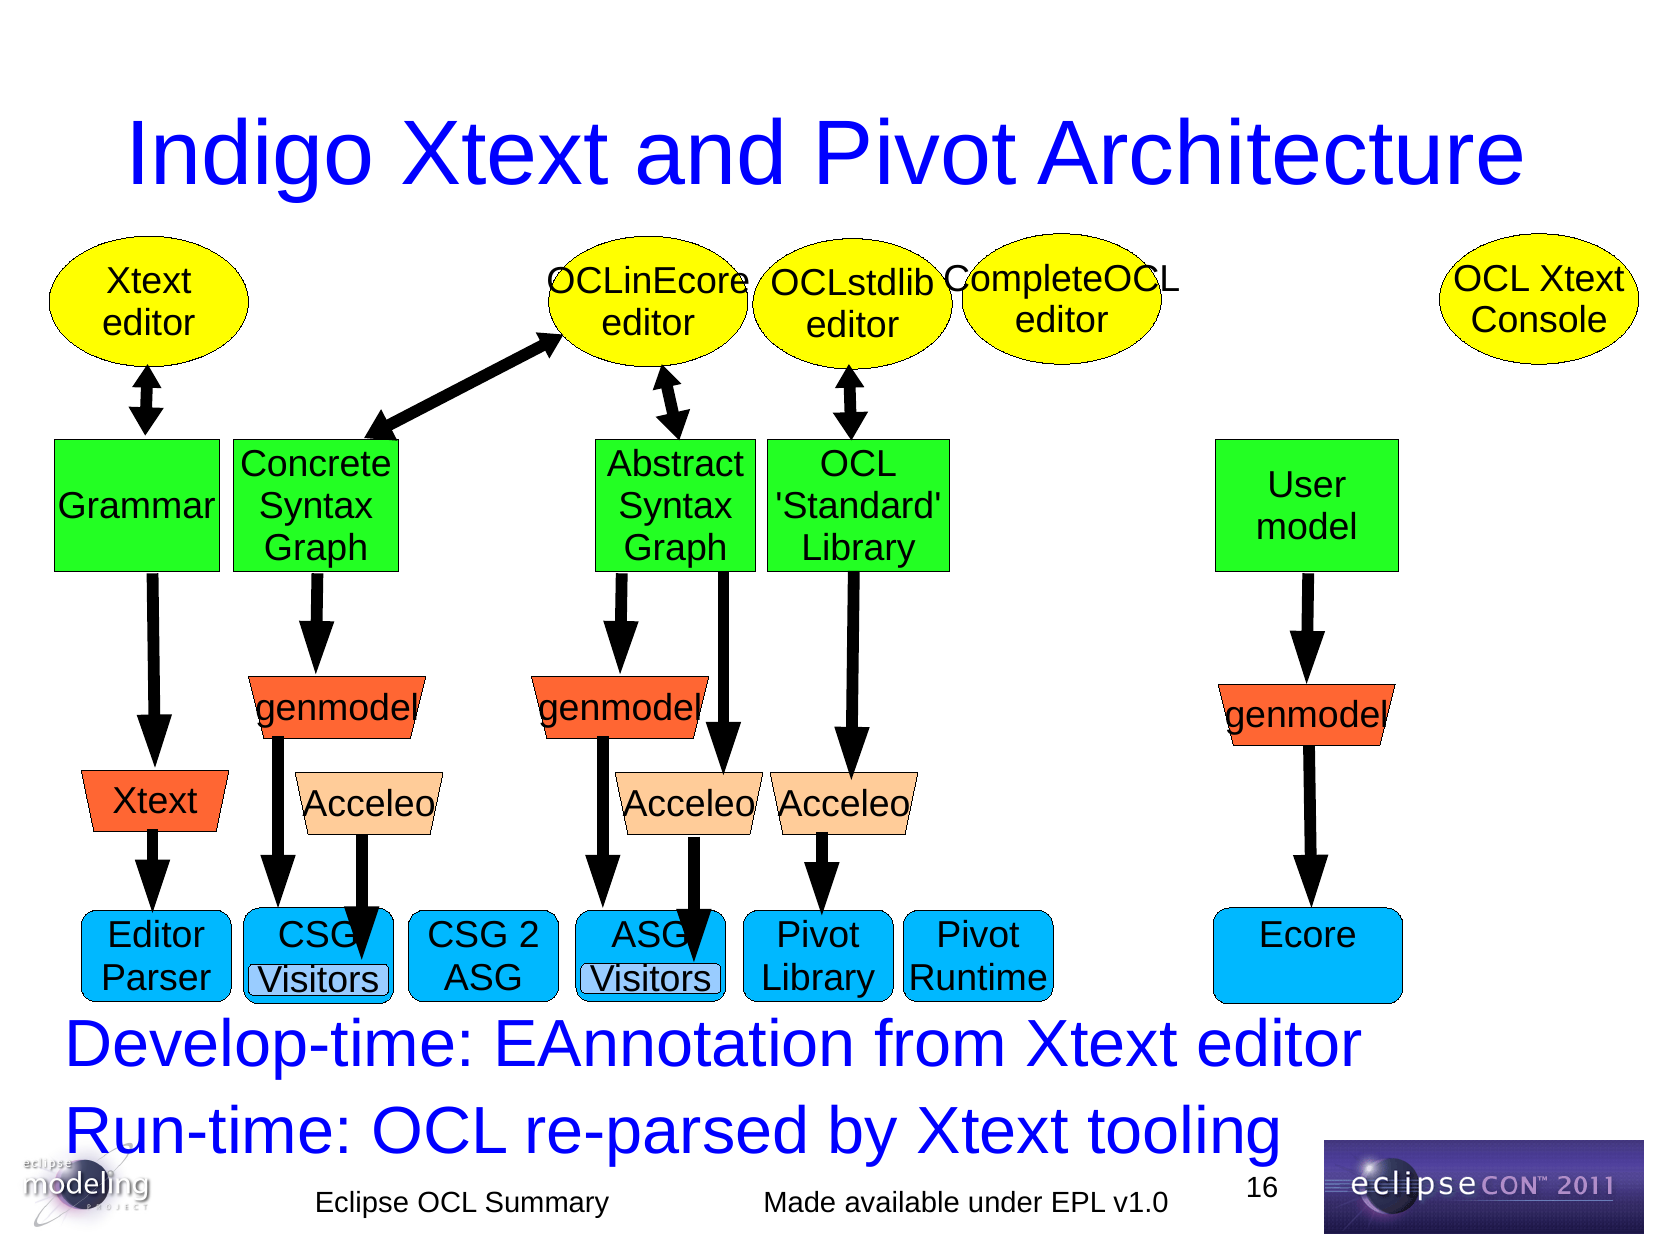

# Indigo Xtext and Pivot Architecture
CompleteOCL
editor
OCL Xtext
Console
Xtext
editor
OCLinEcore
editor
OCLstdlib
editor
Grammar
Concrete
Syntax
Graph
Abstract
Syntax
Graph
OCL
'Standard'
Library
User
model
genmodel
genmodel
genmodel
Xtext
Acceleo
Acceleo
Acceleo
CSG
Ecore
Editor
Parser
CSG 2
ASG
ASG
Pivot
Library
Pivot
Runtime
Visitors
Visitors
Develop-time: EAnnotation from Xtext editor
Run-time: OCL re-parsed by Xtext tooling
16
Eclipse OCL Summary